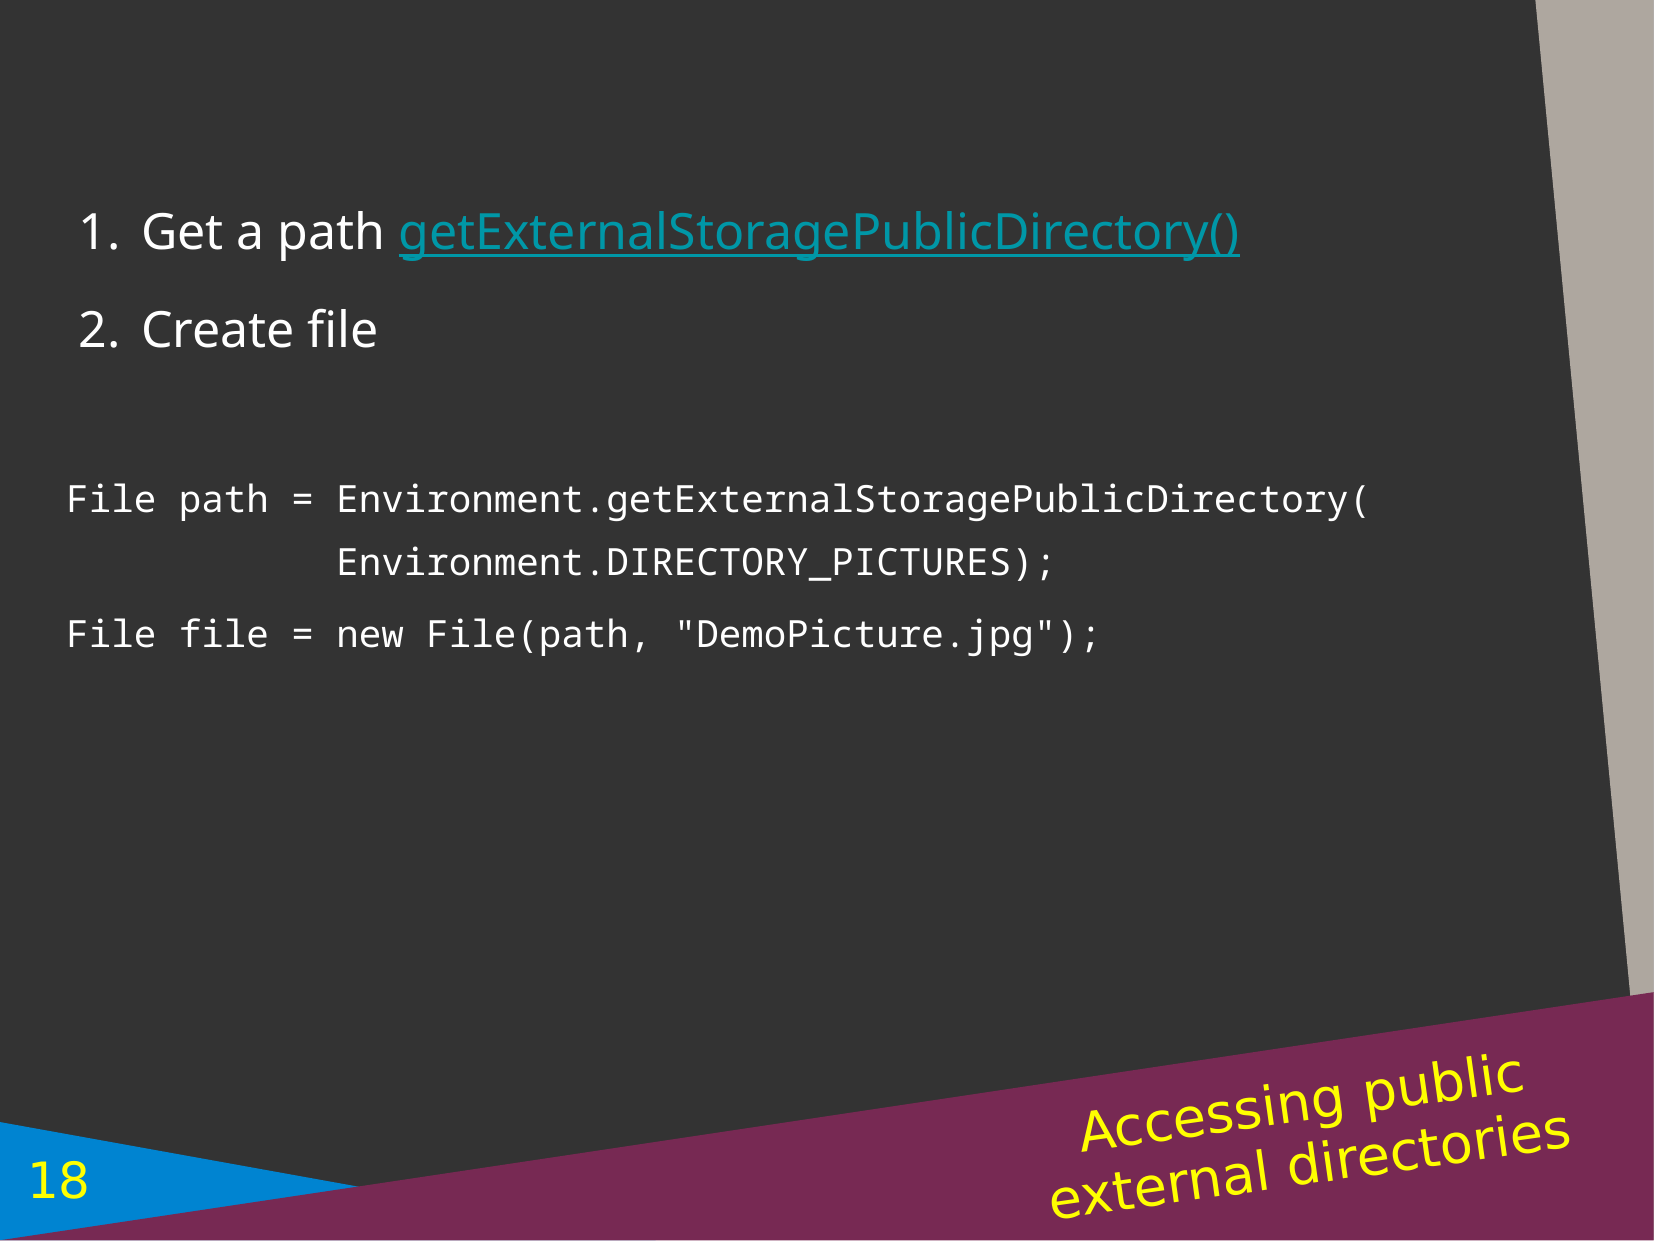

Get a path getExternalStoragePublicDirectory()
Create file
File path = Environment.getExternalStoragePublicDirectory(
 Environment.DIRECTORY_PICTURES);
File file = new File(path, "DemoPicture.jpg");
# Accessing public external directories
18